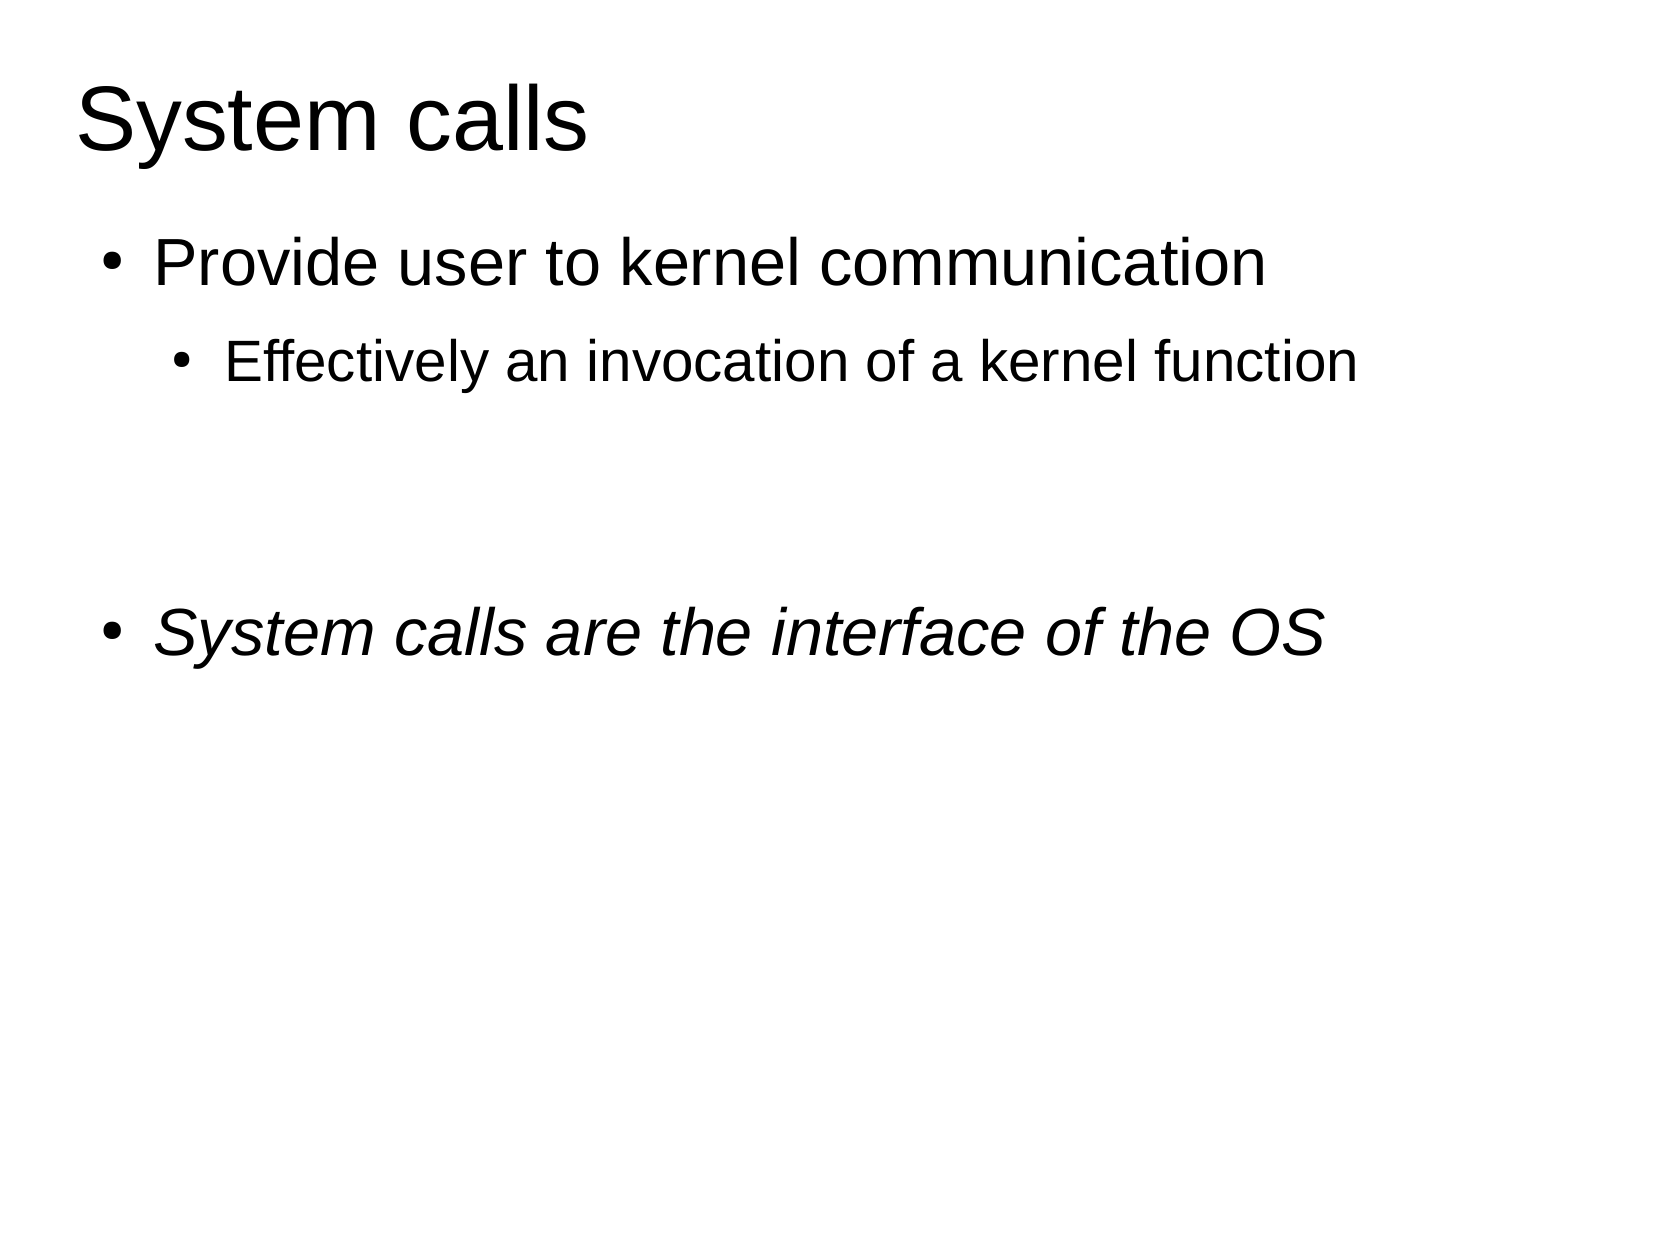

# System calls
Provide user to kernel communication
Effectively an invocation of a kernel function
System calls are the interface of the OS